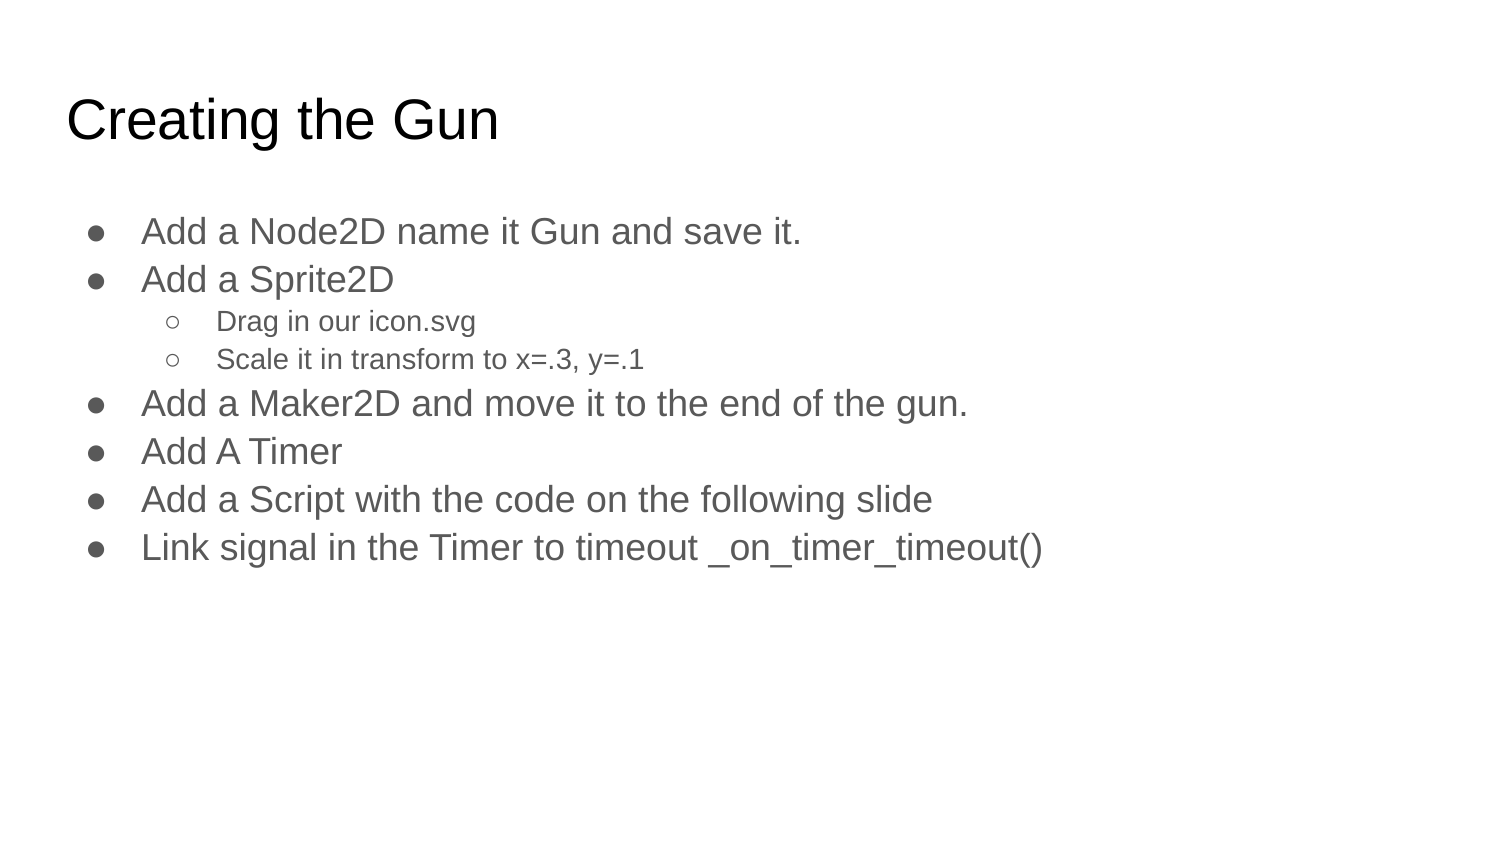

# Creating the Gun
Add a Node2D name it Gun and save it.
Add a Sprite2D
Drag in our icon.svg
Scale it in transform to x=.3, y=.1
Add a Maker2D and move it to the end of the gun.
Add A Timer
Add a Script with the code on the following slide
Link signal in the Timer to timeout _on_timer_timeout()